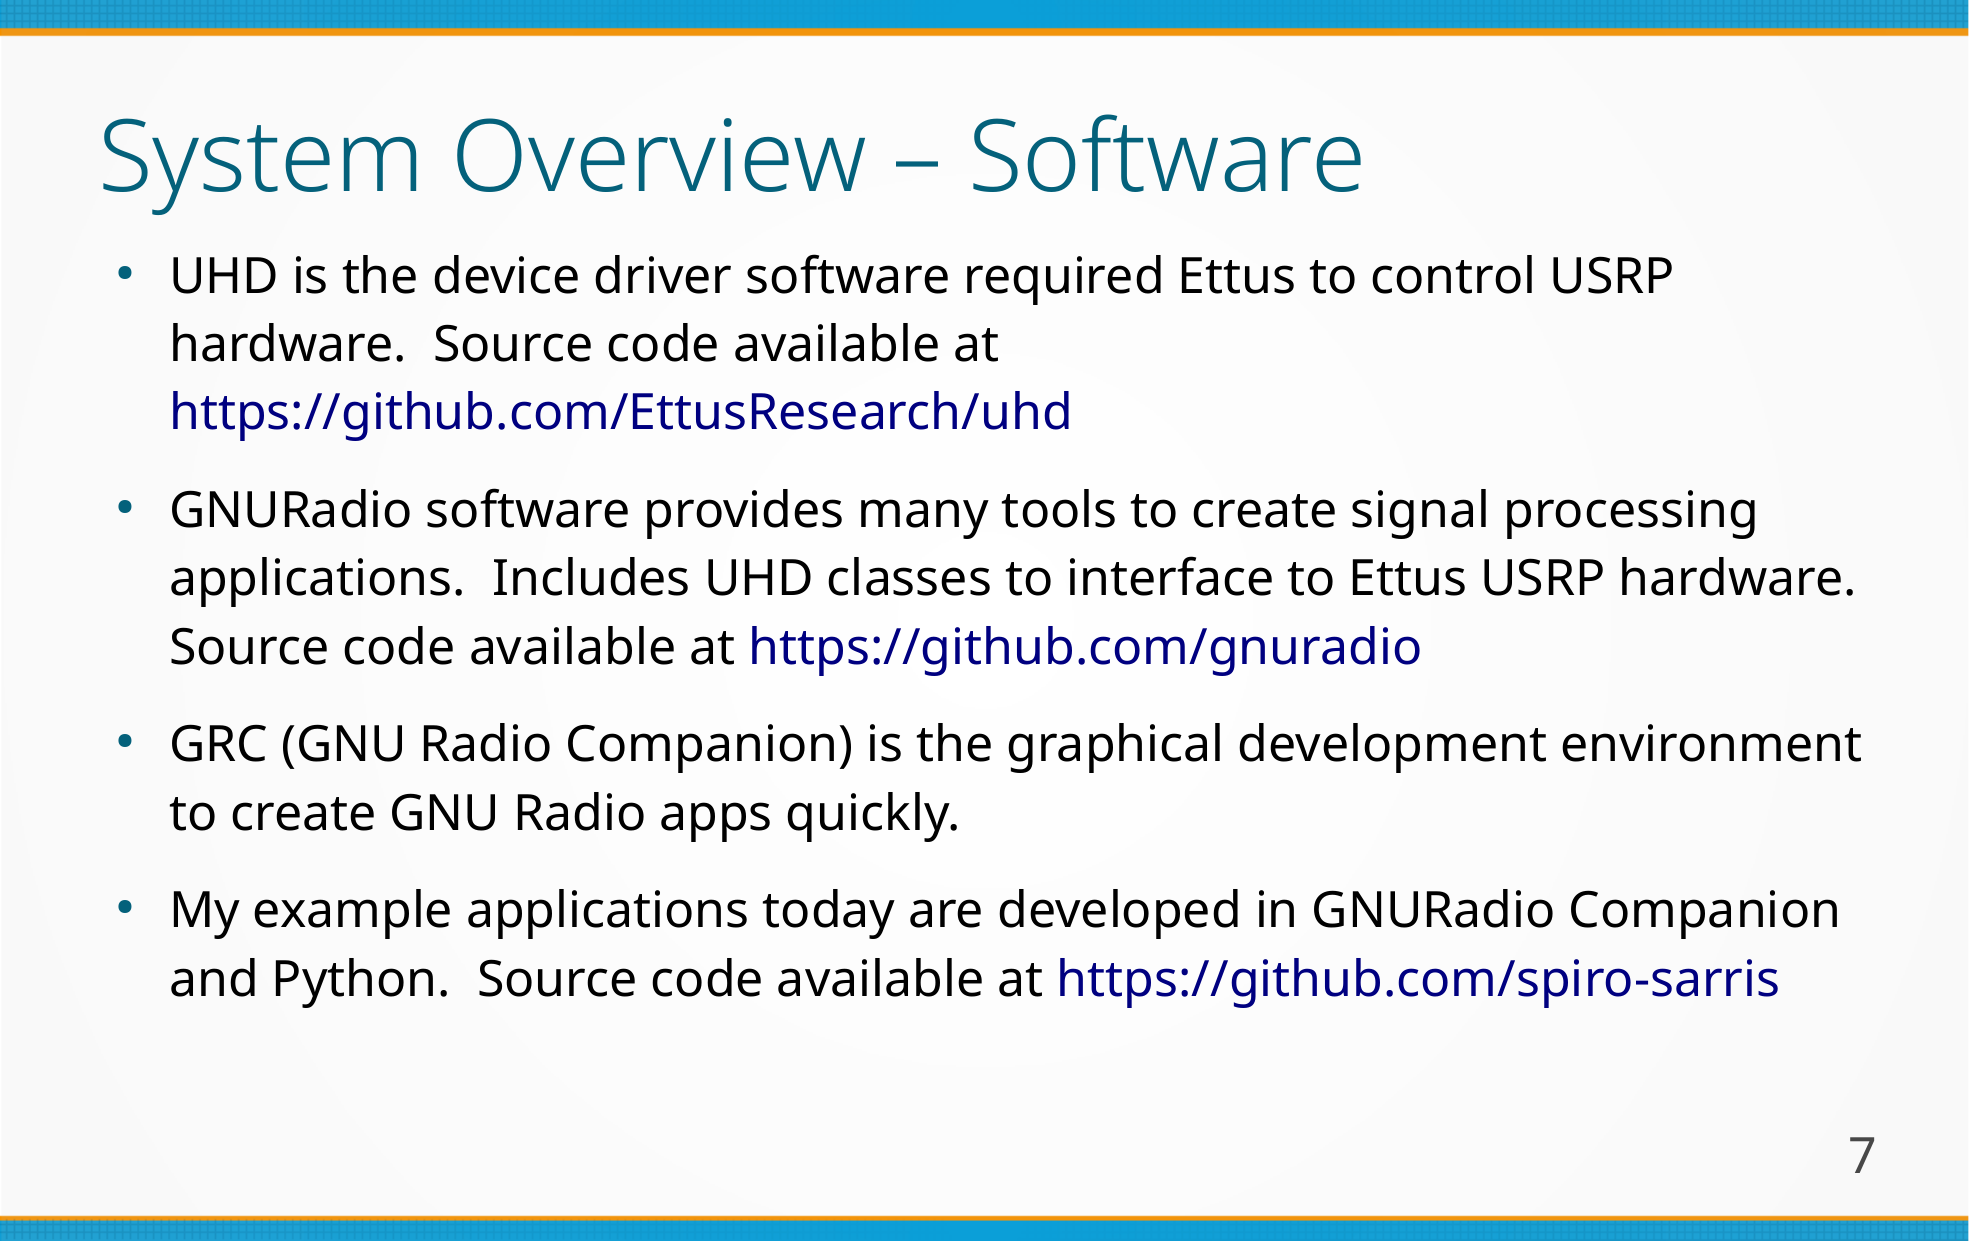

# System Overview – Software
UHD is the device driver software required Ettus to control USRP hardware. Source code available at https://github.com/EttusResearch/uhd
GNURadio software provides many tools to create signal processing applications. Includes UHD classes to interface to Ettus USRP hardware. Source code available at https://github.com/gnuradio
GRC (GNU Radio Companion) is the graphical development environment to create GNU Radio apps quickly.
My example applications today are developed in GNURadio Companion and Python. Source code available at https://github.com/spiro-sarris
7